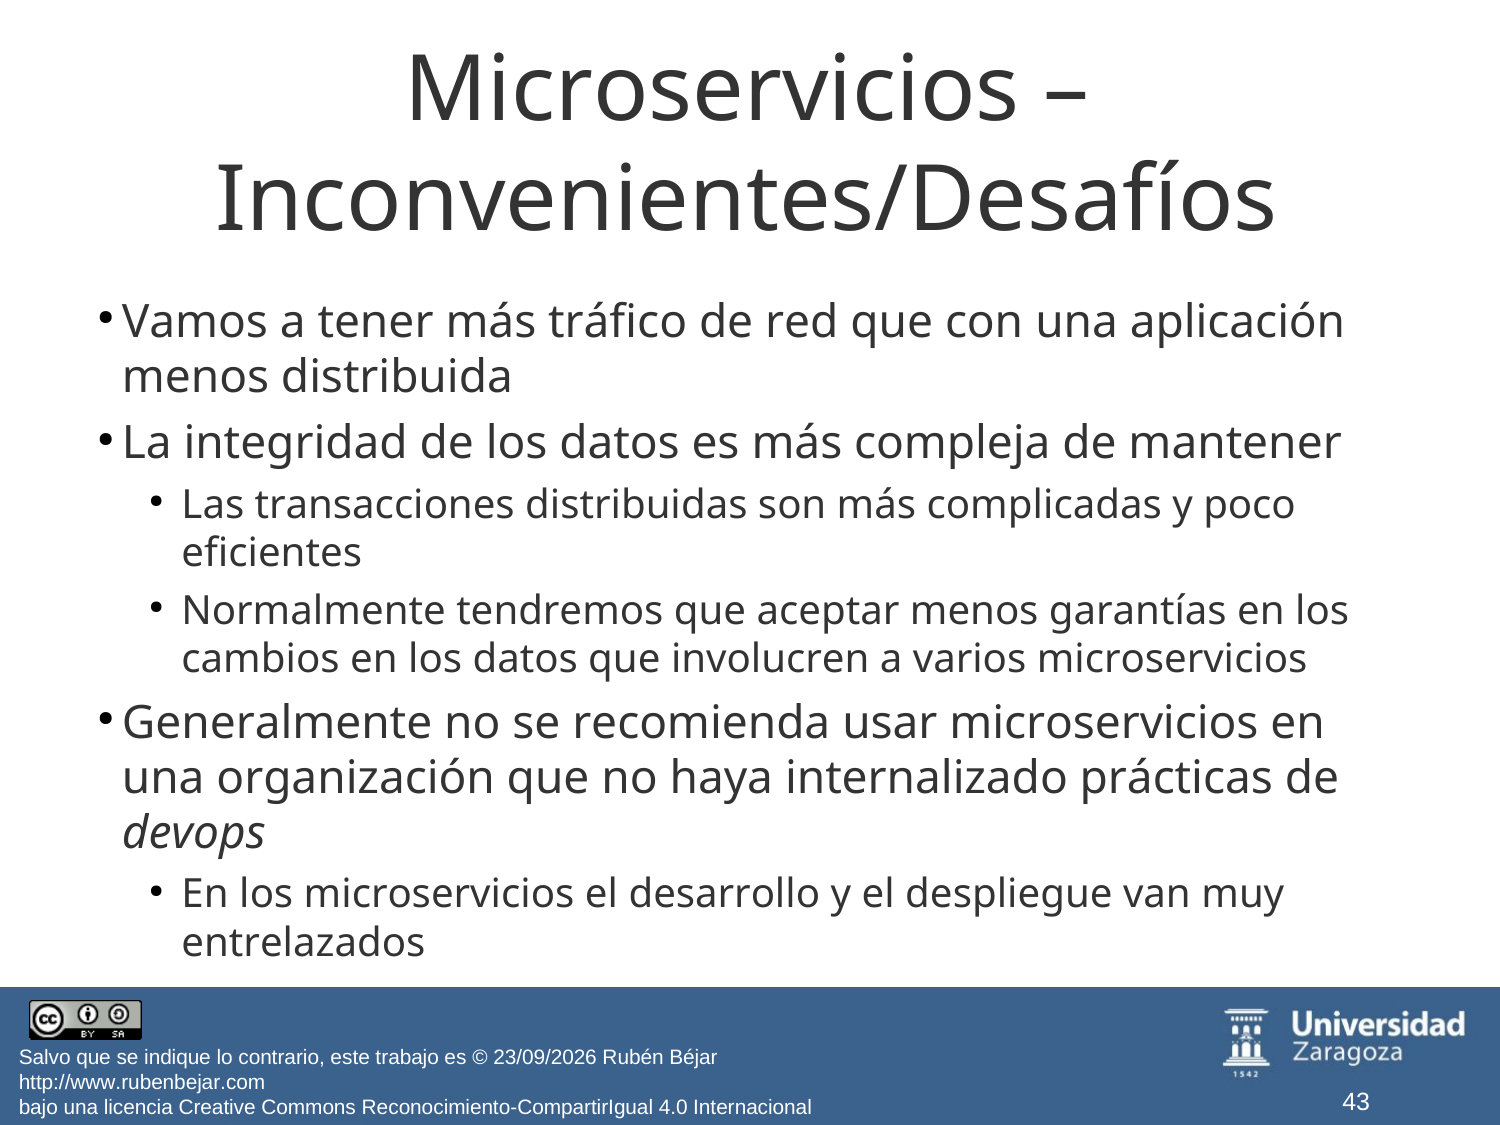

# Microservicios – Inconvenientes/Desafíos
Vamos a tener más tráfico de red que con una aplicación menos distribuida
La integridad de los datos es más compleja de mantener
Las transacciones distribuidas son más complicadas y poco eficientes
Normalmente tendremos que aceptar menos garantías en los cambios en los datos que involucren a varios microservicios
Generalmente no se recomienda usar microservicios en una organización que no haya internalizado prácticas de devops
En los microservicios el desarrollo y el despliegue van muy entrelazados